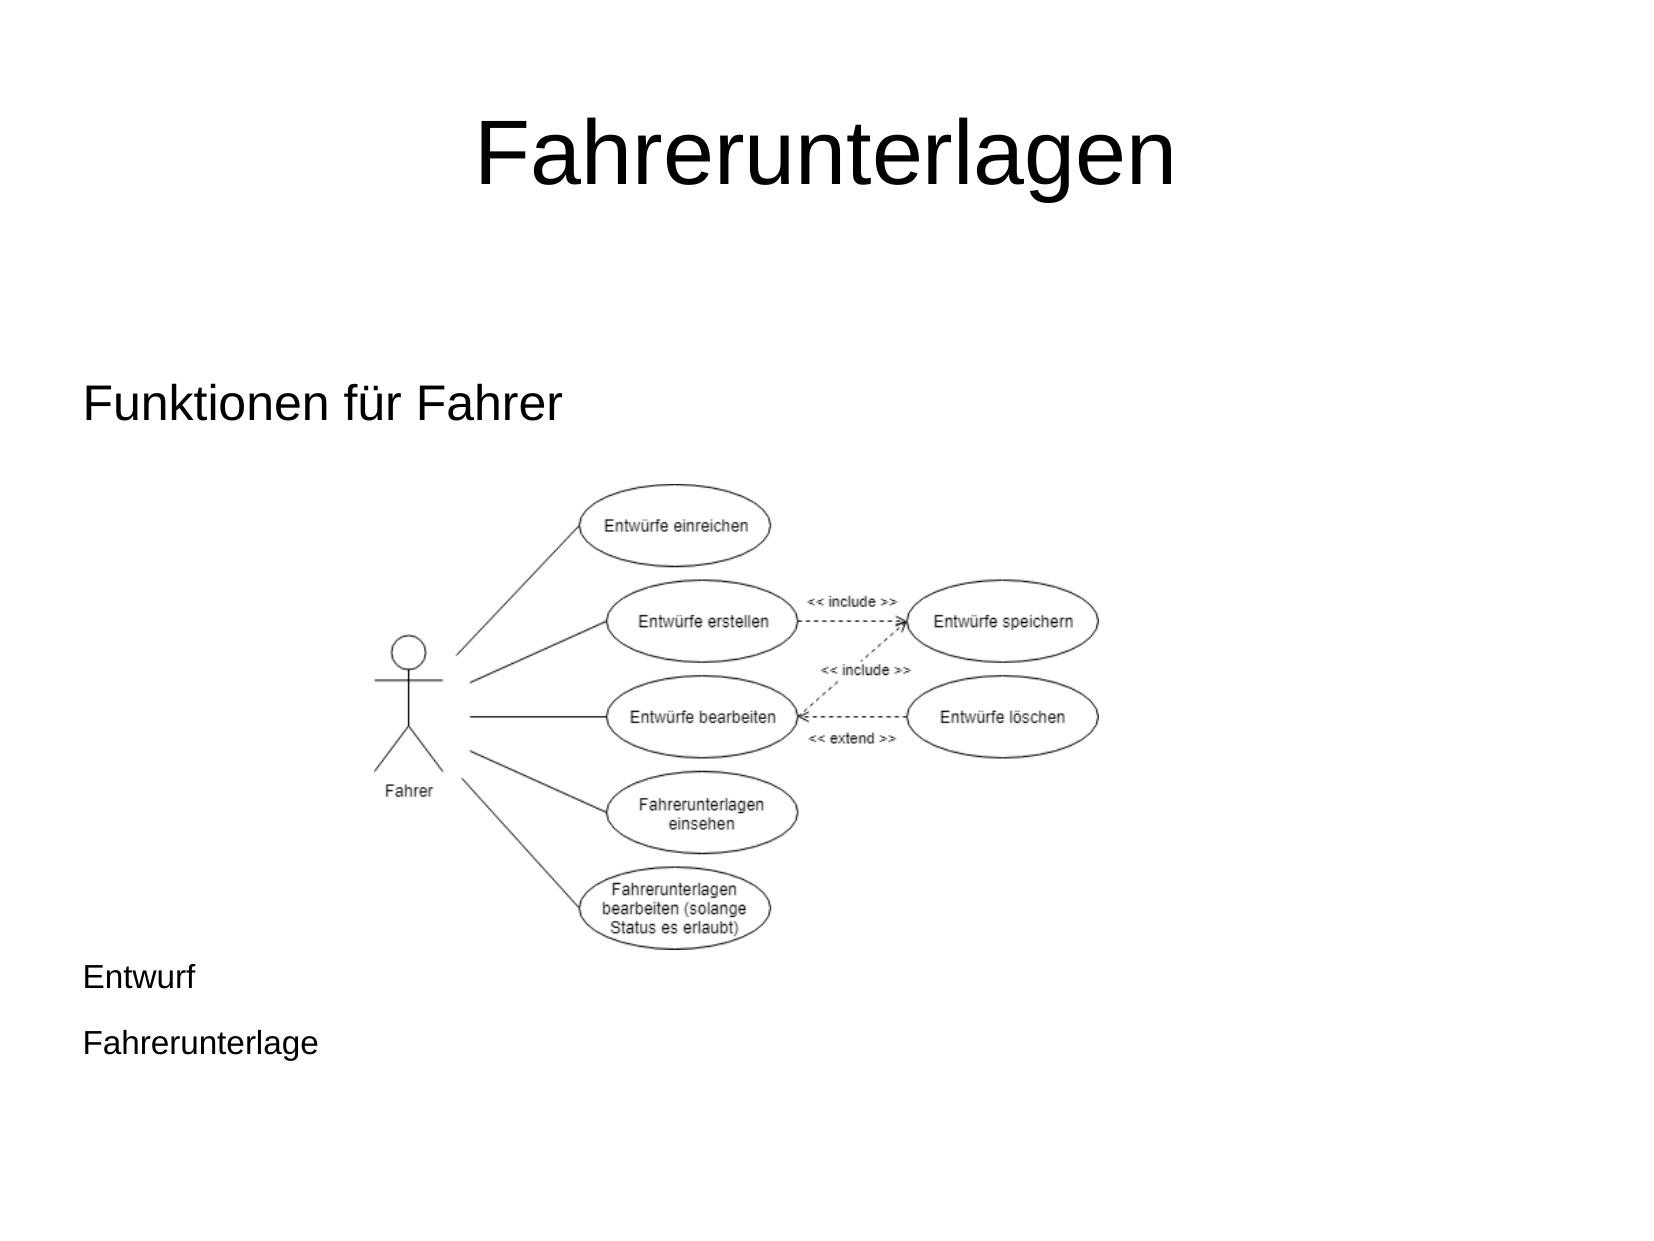

Fahrerunterlagen
# Funktionen für Fahrer
Entwurf
Fahrerunterlage